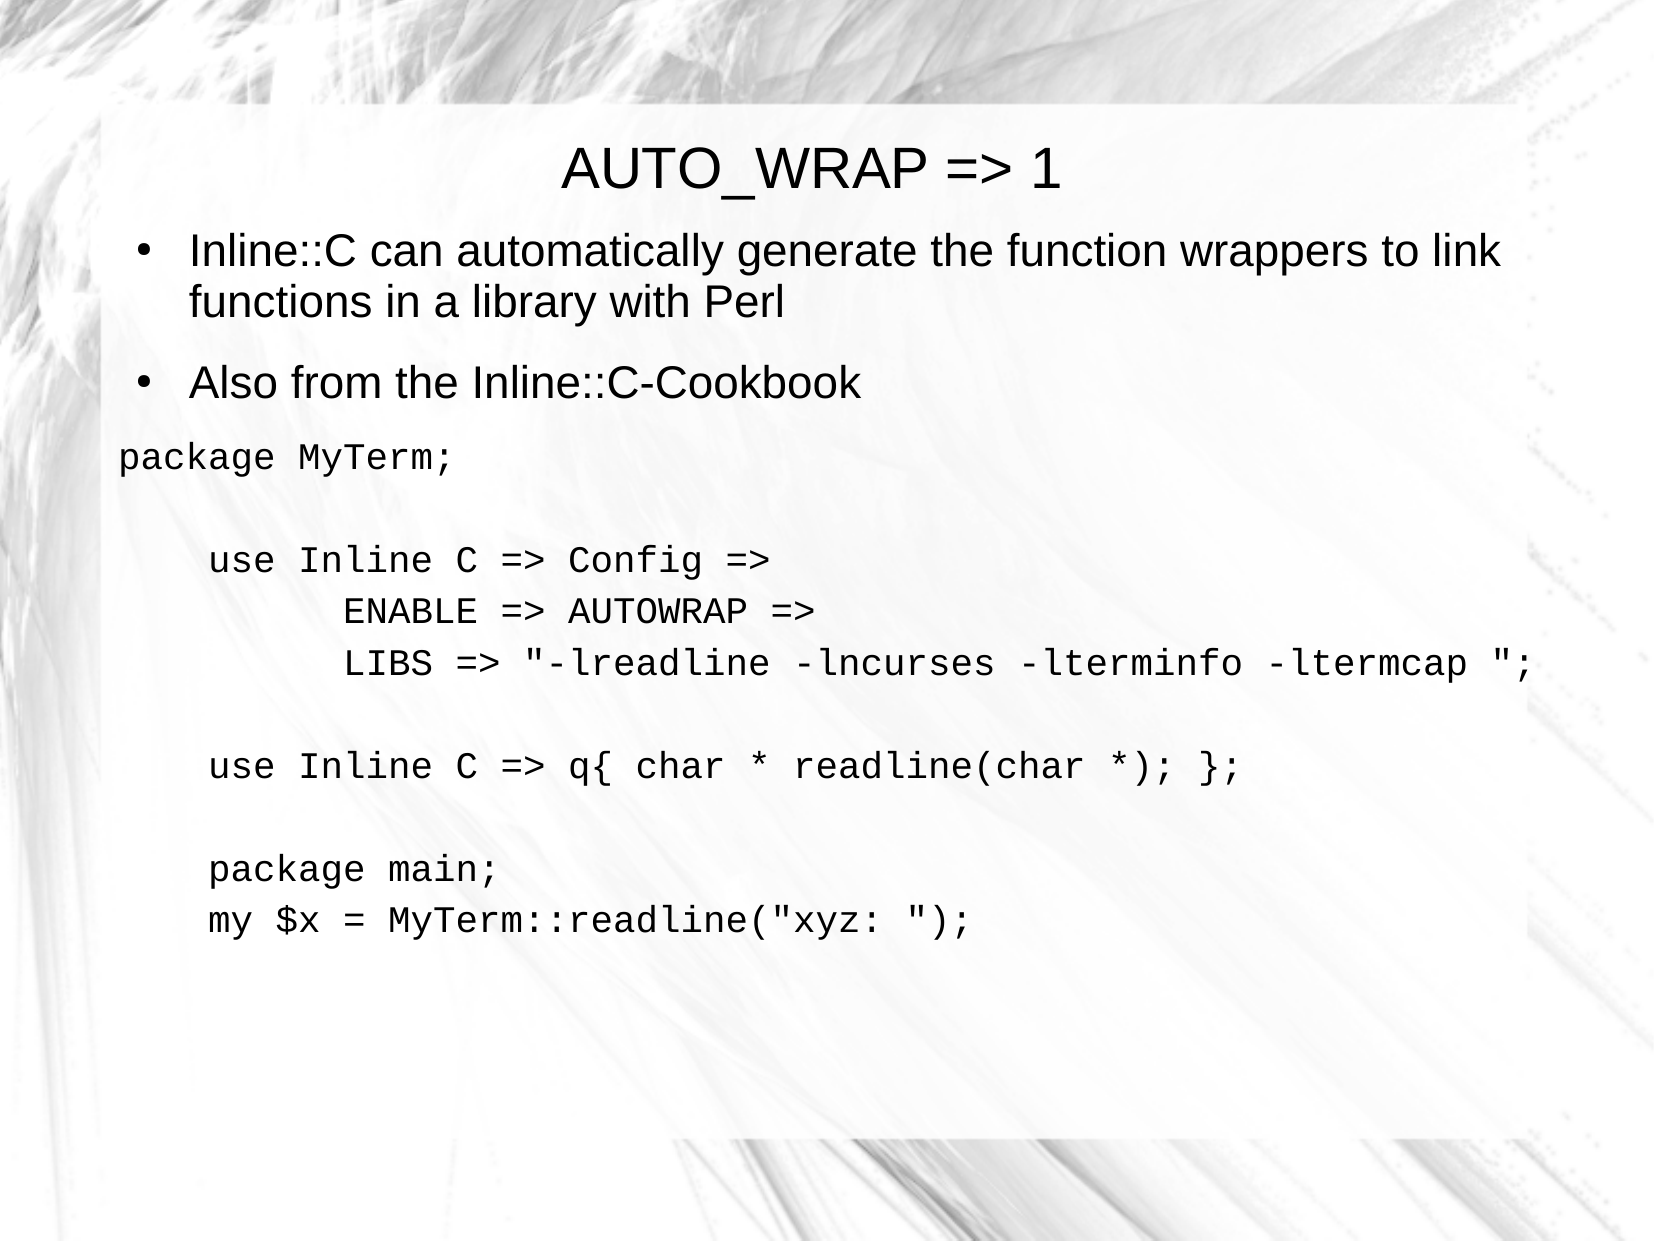

# AUTO_WRAP => 1
Inline::C can automatically generate the function wrappers to link functions in a library with Perl
Also from the Inline::C-Cookbook
package MyTerm;
 use Inline C => Config =>
 ENABLE => AUTOWRAP =>
 LIBS => "-lreadline -lncurses -lterminfo -ltermcap ";
 use Inline C => q{ char * readline(char *); };
 package main;
 my $x = MyTerm::readline("xyz: ");